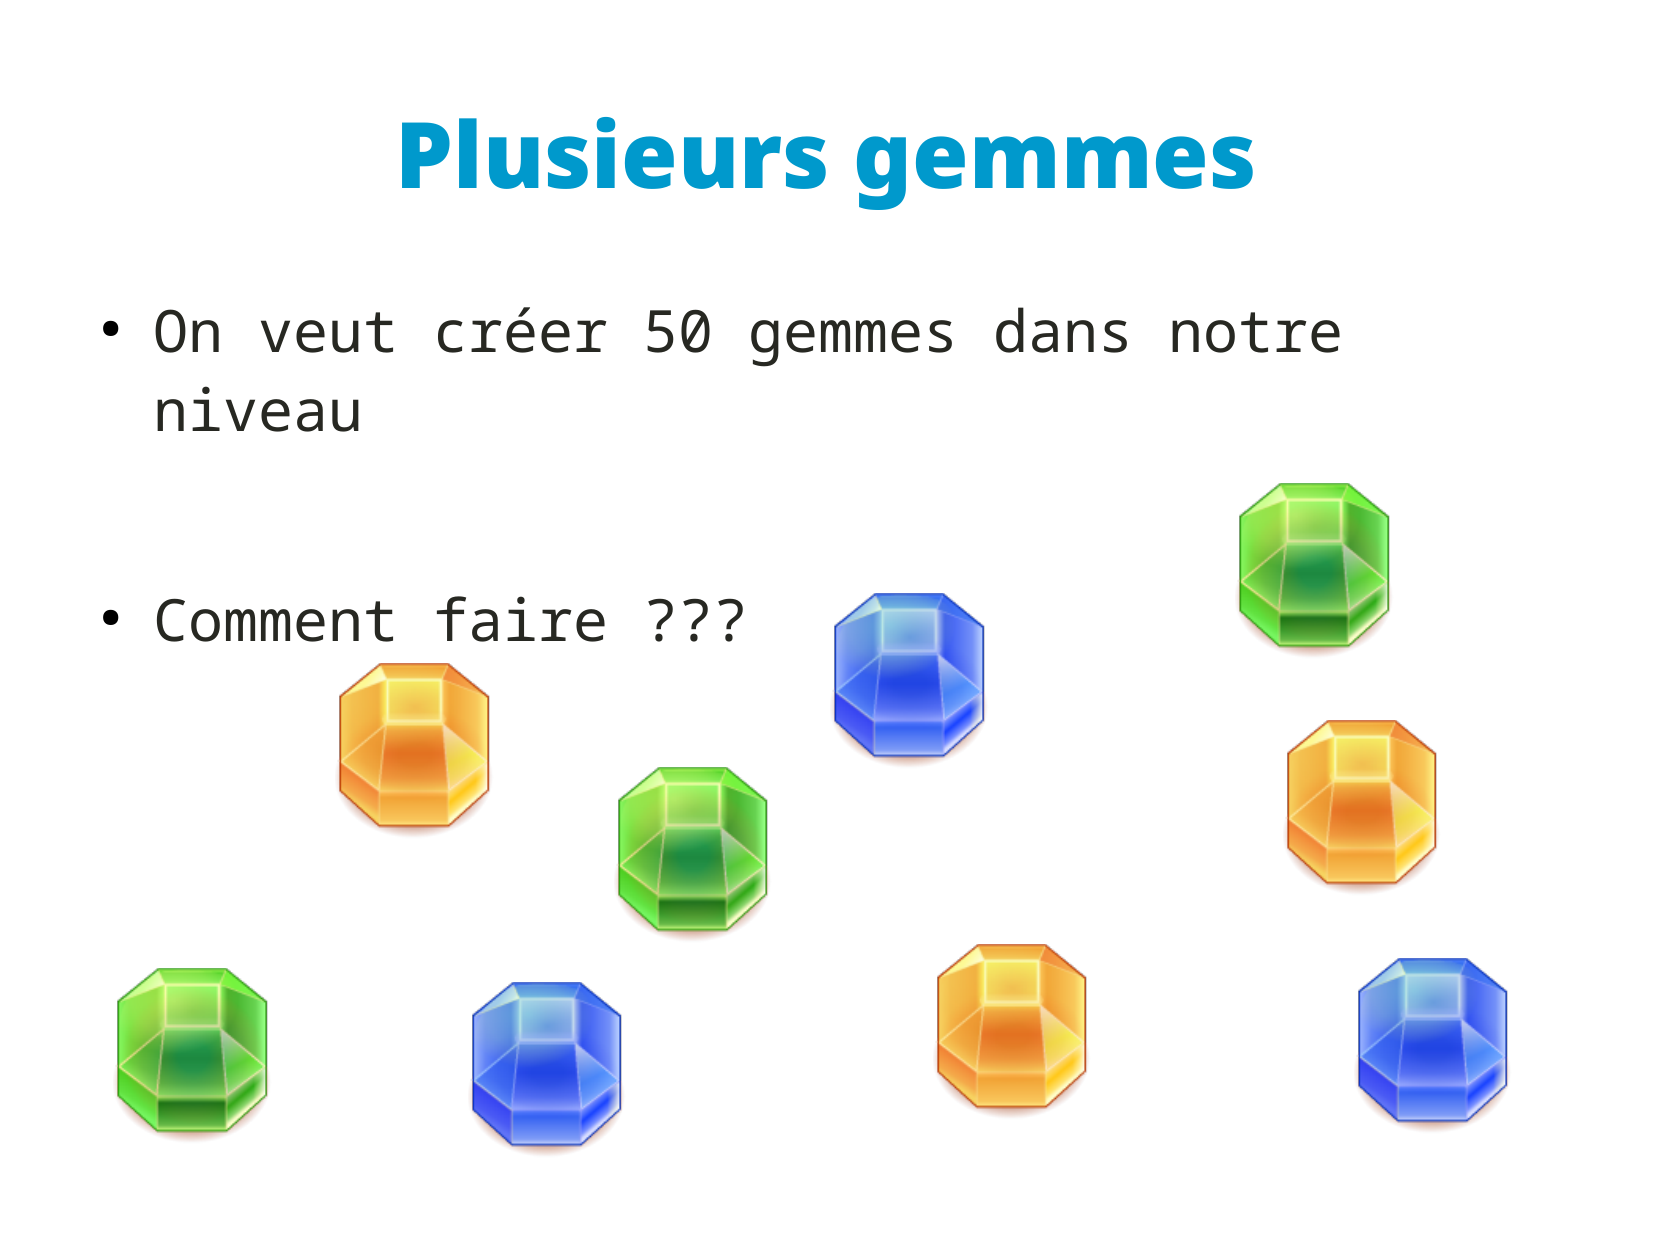

# Plusieurs gemmes
On veut créer 50 gemmes dans notre niveau
Comment faire ???